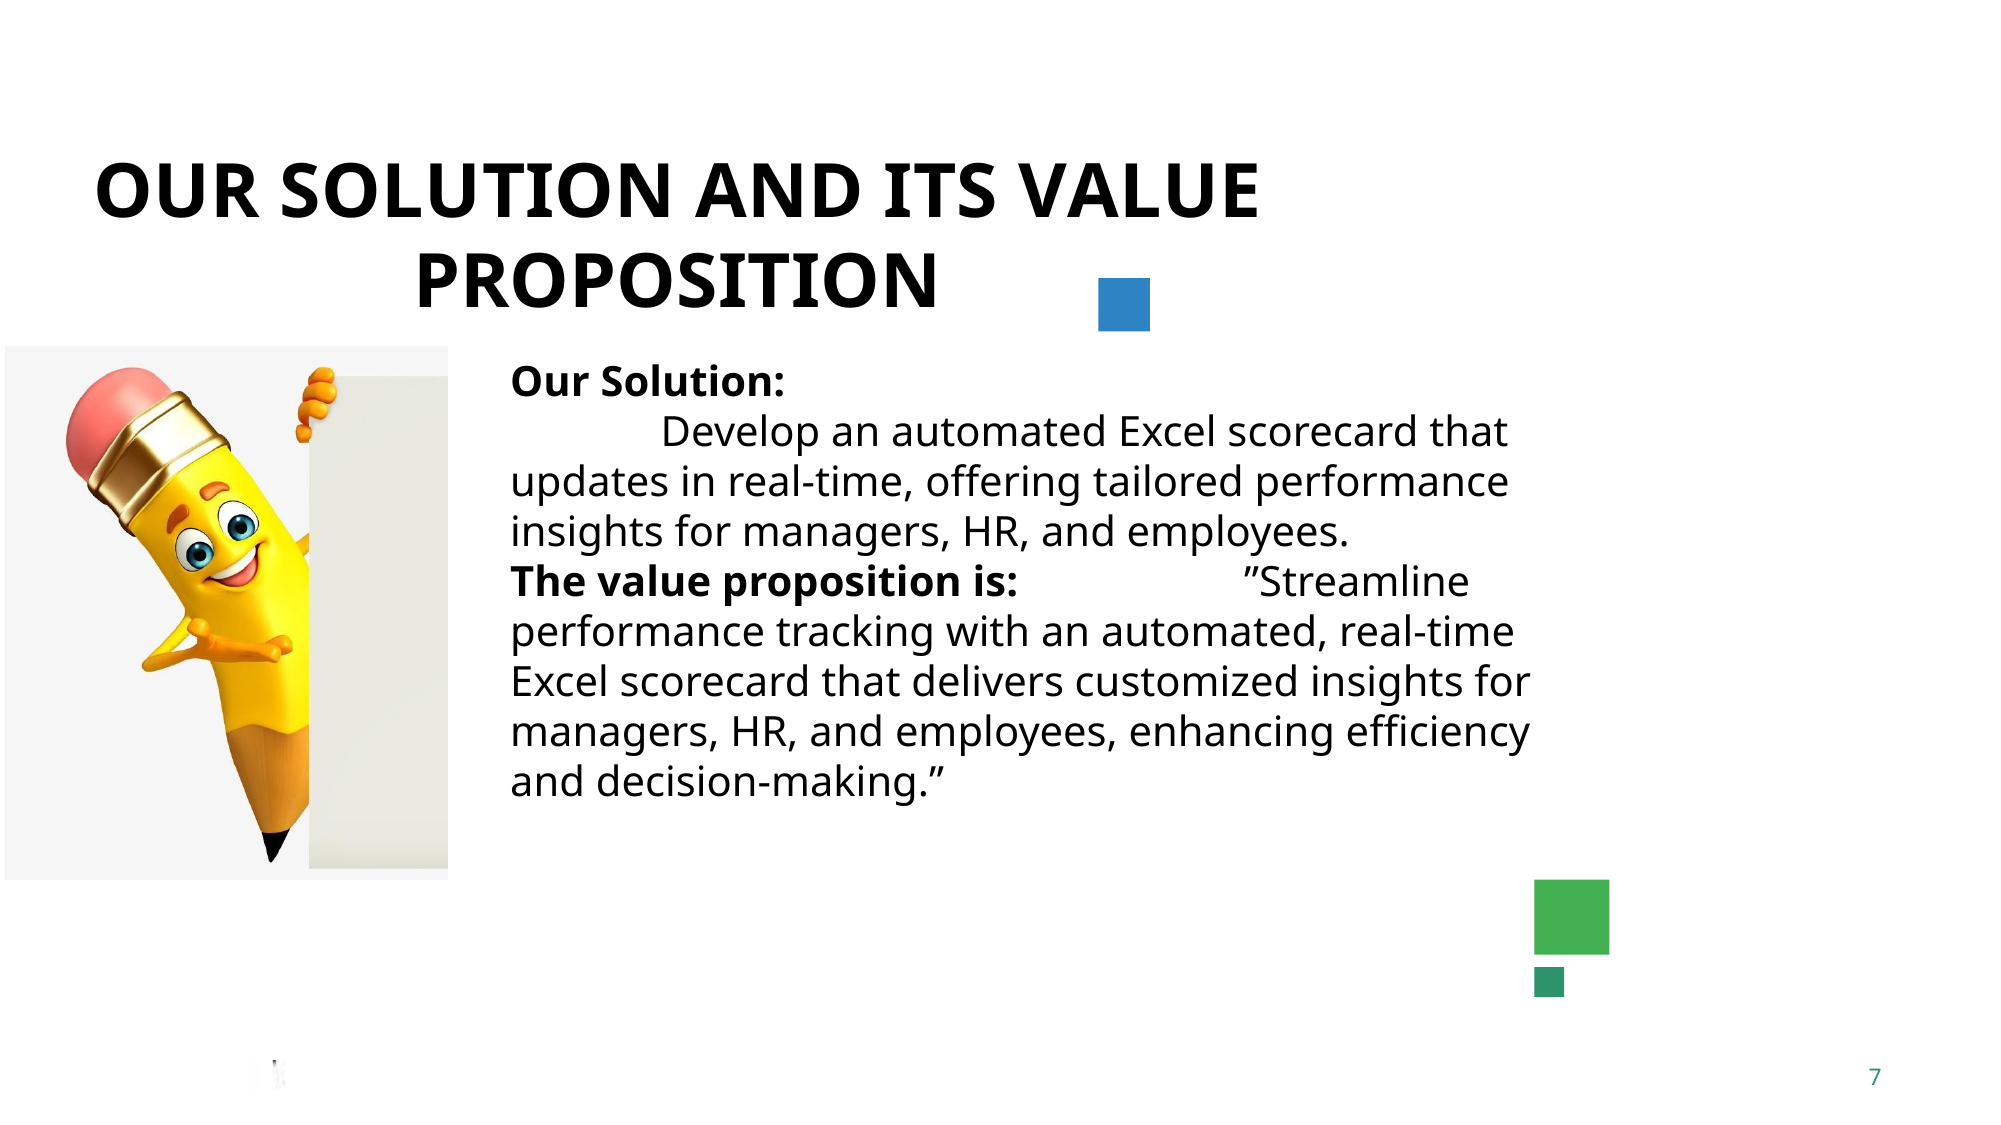

# OUR SOLUTION AND ITS VALUE PROPOSITION
Our Solution:
 Develop an automated Excel scorecard that updates in real-time, offering tailored performance insights for managers, HR, and employees.
The value proposition is: ”Streamline performance tracking with an automated, real-time Excel scorecard that delivers customized insights for managers, HR, and employees, enhancing efficiency and decision-making.”